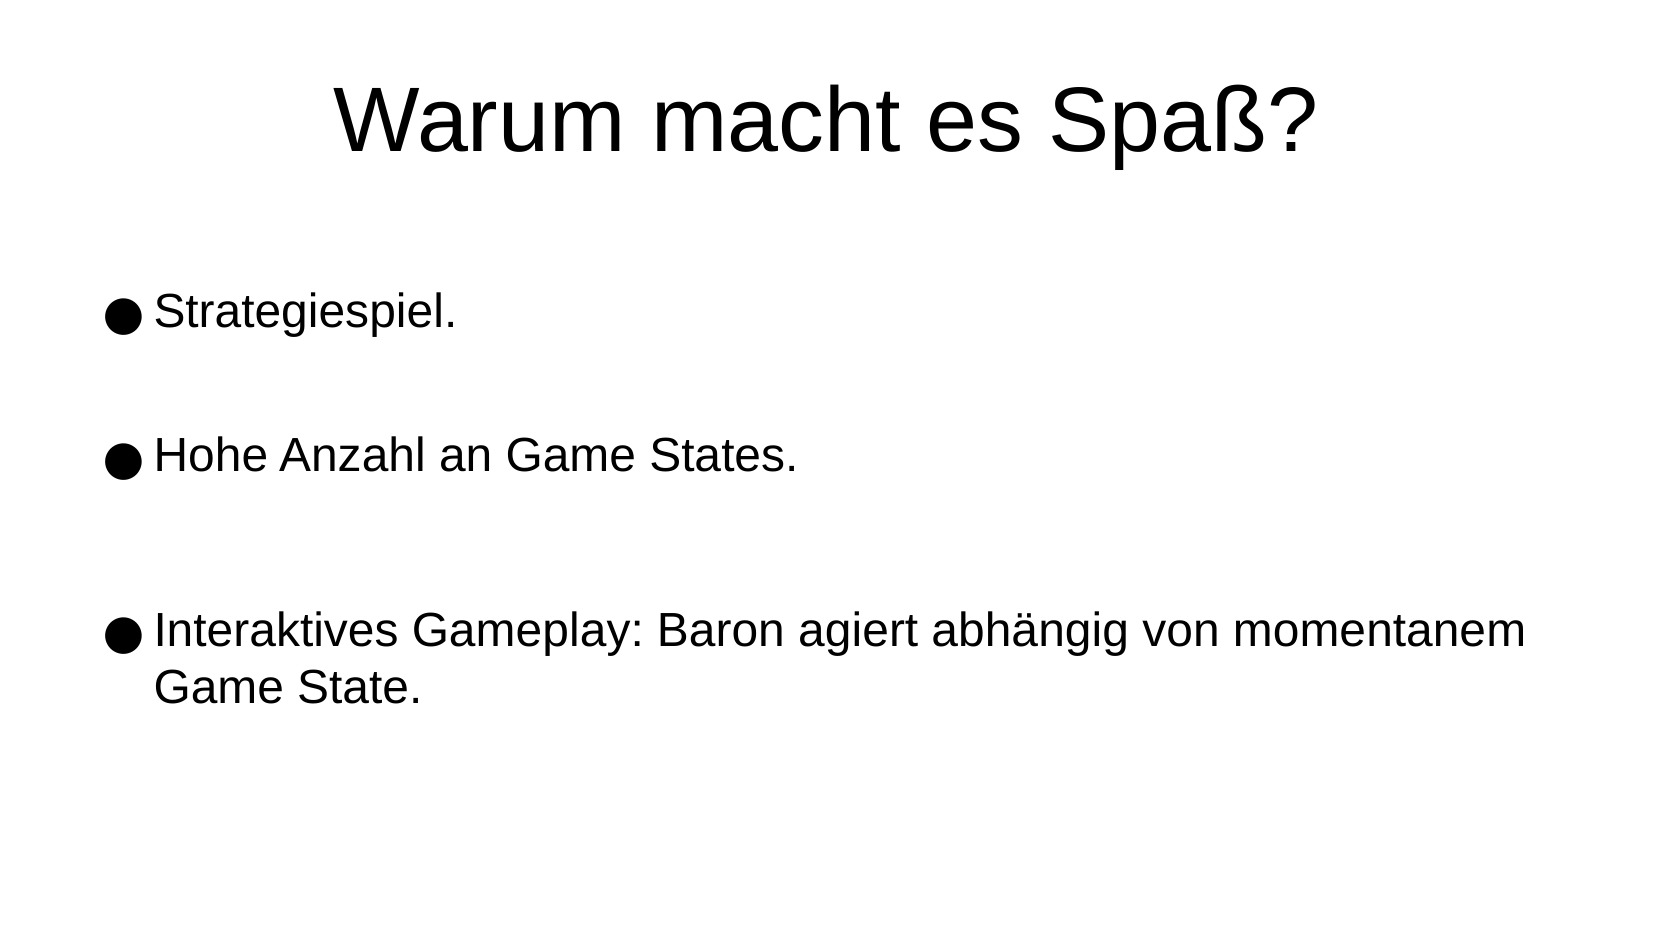

Warum macht es Spaß?
Strategiespiel.
Hohe Anzahl an Game States.
Interaktives Gameplay: Baron agiert abhängig von momentanem Game State.